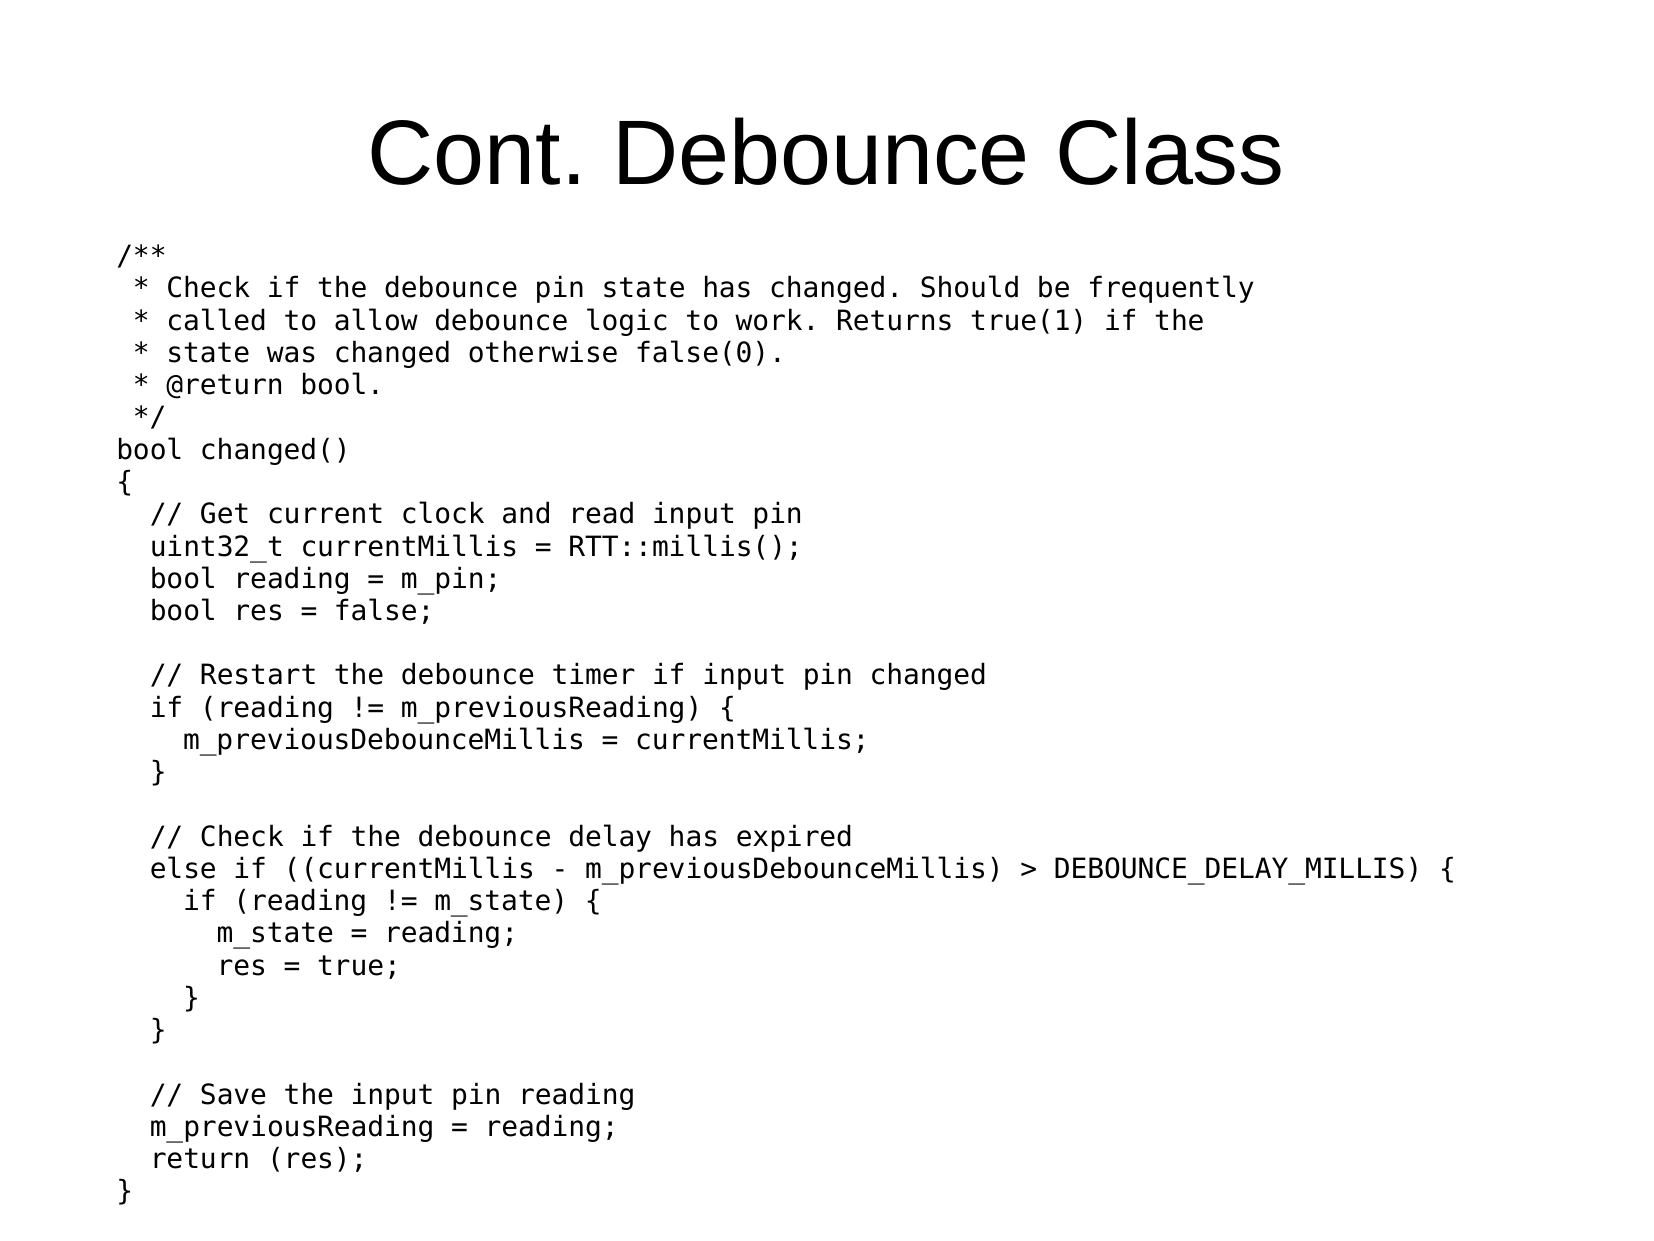

# Cont. Debounce Class
 /**
 * Check if the debounce pin state has changed. Should be frequently
 * called to allow debounce logic to work. Returns true(1) if the
 * state was changed otherwise false(0).
 * @return bool.
 */
 bool changed()
 {
 // Get current clock and read input pin
 uint32_t currentMillis = RTT::millis();
 bool reading = m_pin;
 bool res = false;
 // Restart the debounce timer if input pin changed
 if (reading != m_previousReading) {
 m_previousDebounceMillis = currentMillis;
 }
 // Check if the debounce delay has expired
 else if ((currentMillis - m_previousDebounceMillis) > DEBOUNCE_DELAY_MILLIS) {
 if (reading != m_state) {
 m_state = reading;
 res = true;
 }
 }
 // Save the input pin reading
 m_previousReading = reading;
 return (res);
 }